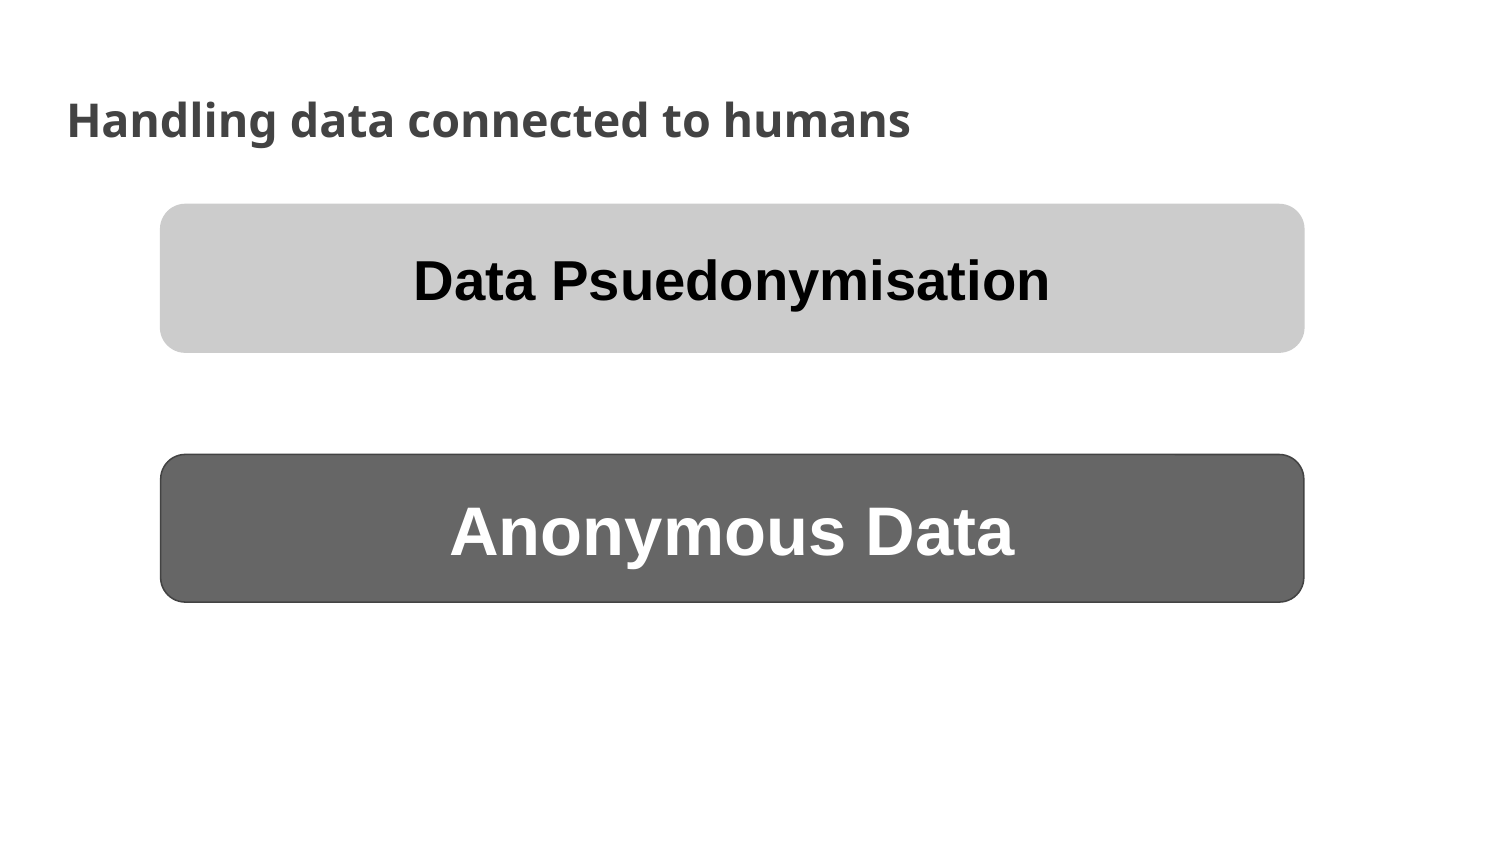

# Handling data connected to humans
Data Psuedonymisation
Anonymous Data